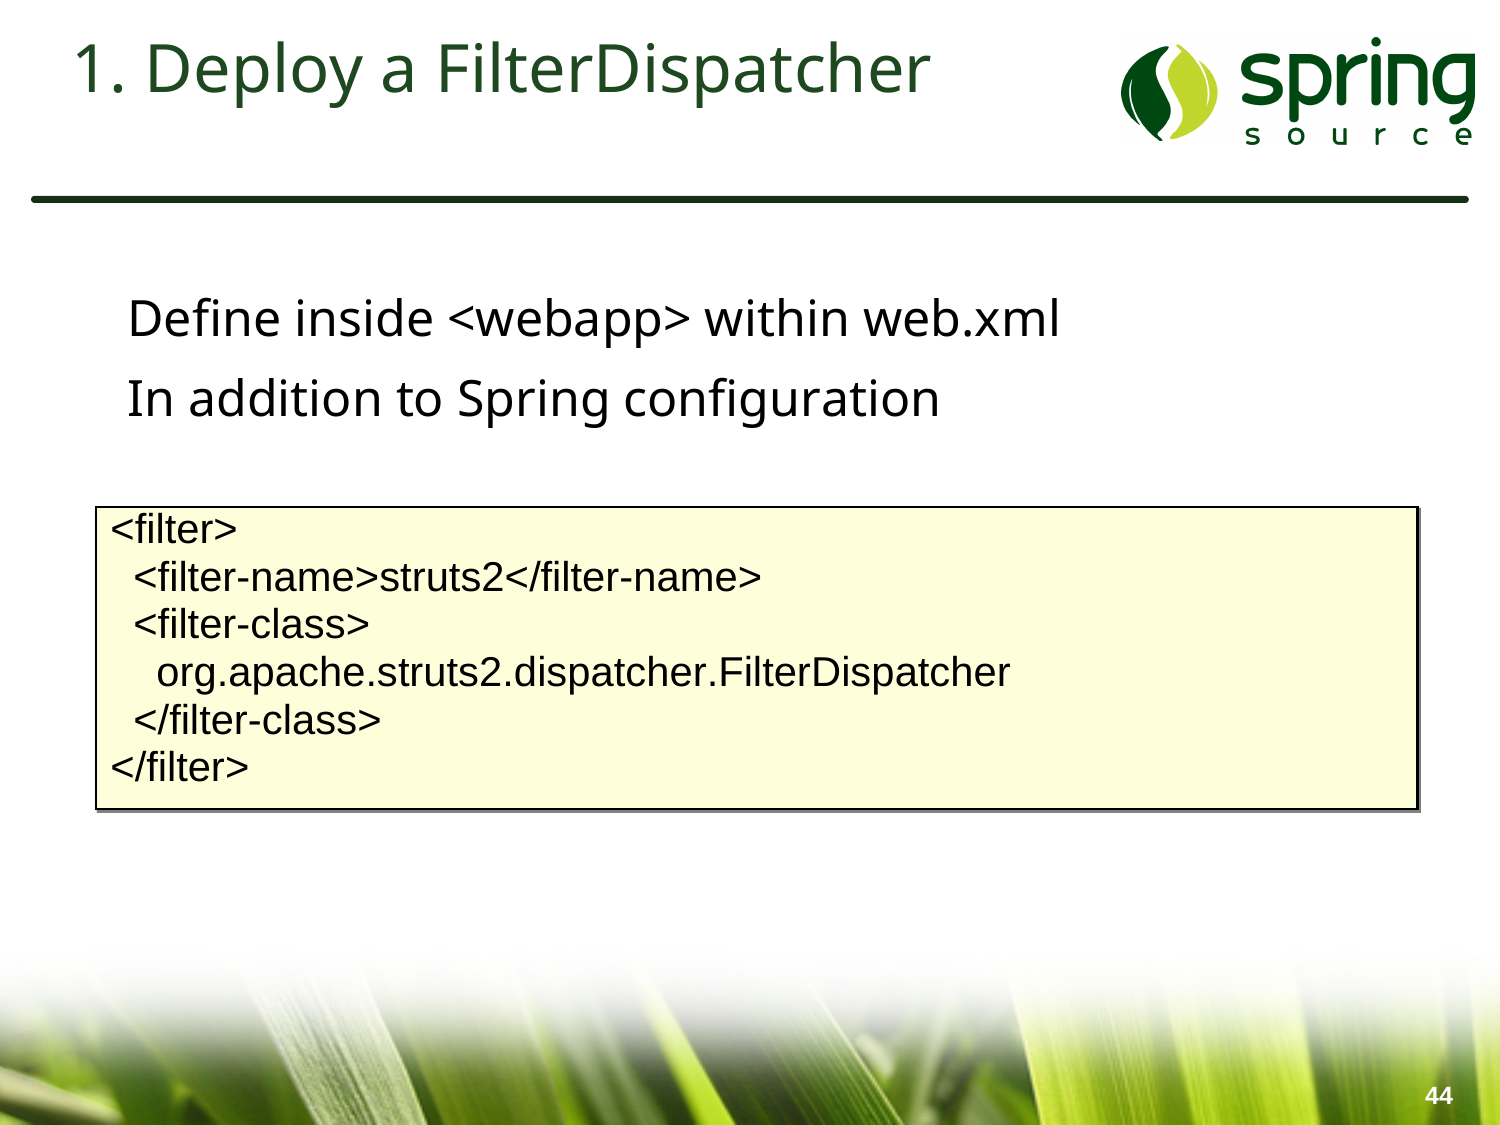

# 1. Deploy a FilterDispatcher
Define inside <webapp> within web.xml
In addition to Spring configuration
<filter>
 <filter-name>struts2</filter-name>
 <filter-class>
 org.apache.struts2.dispatcher.FilterDispatcher
 </filter-class>
</filter>